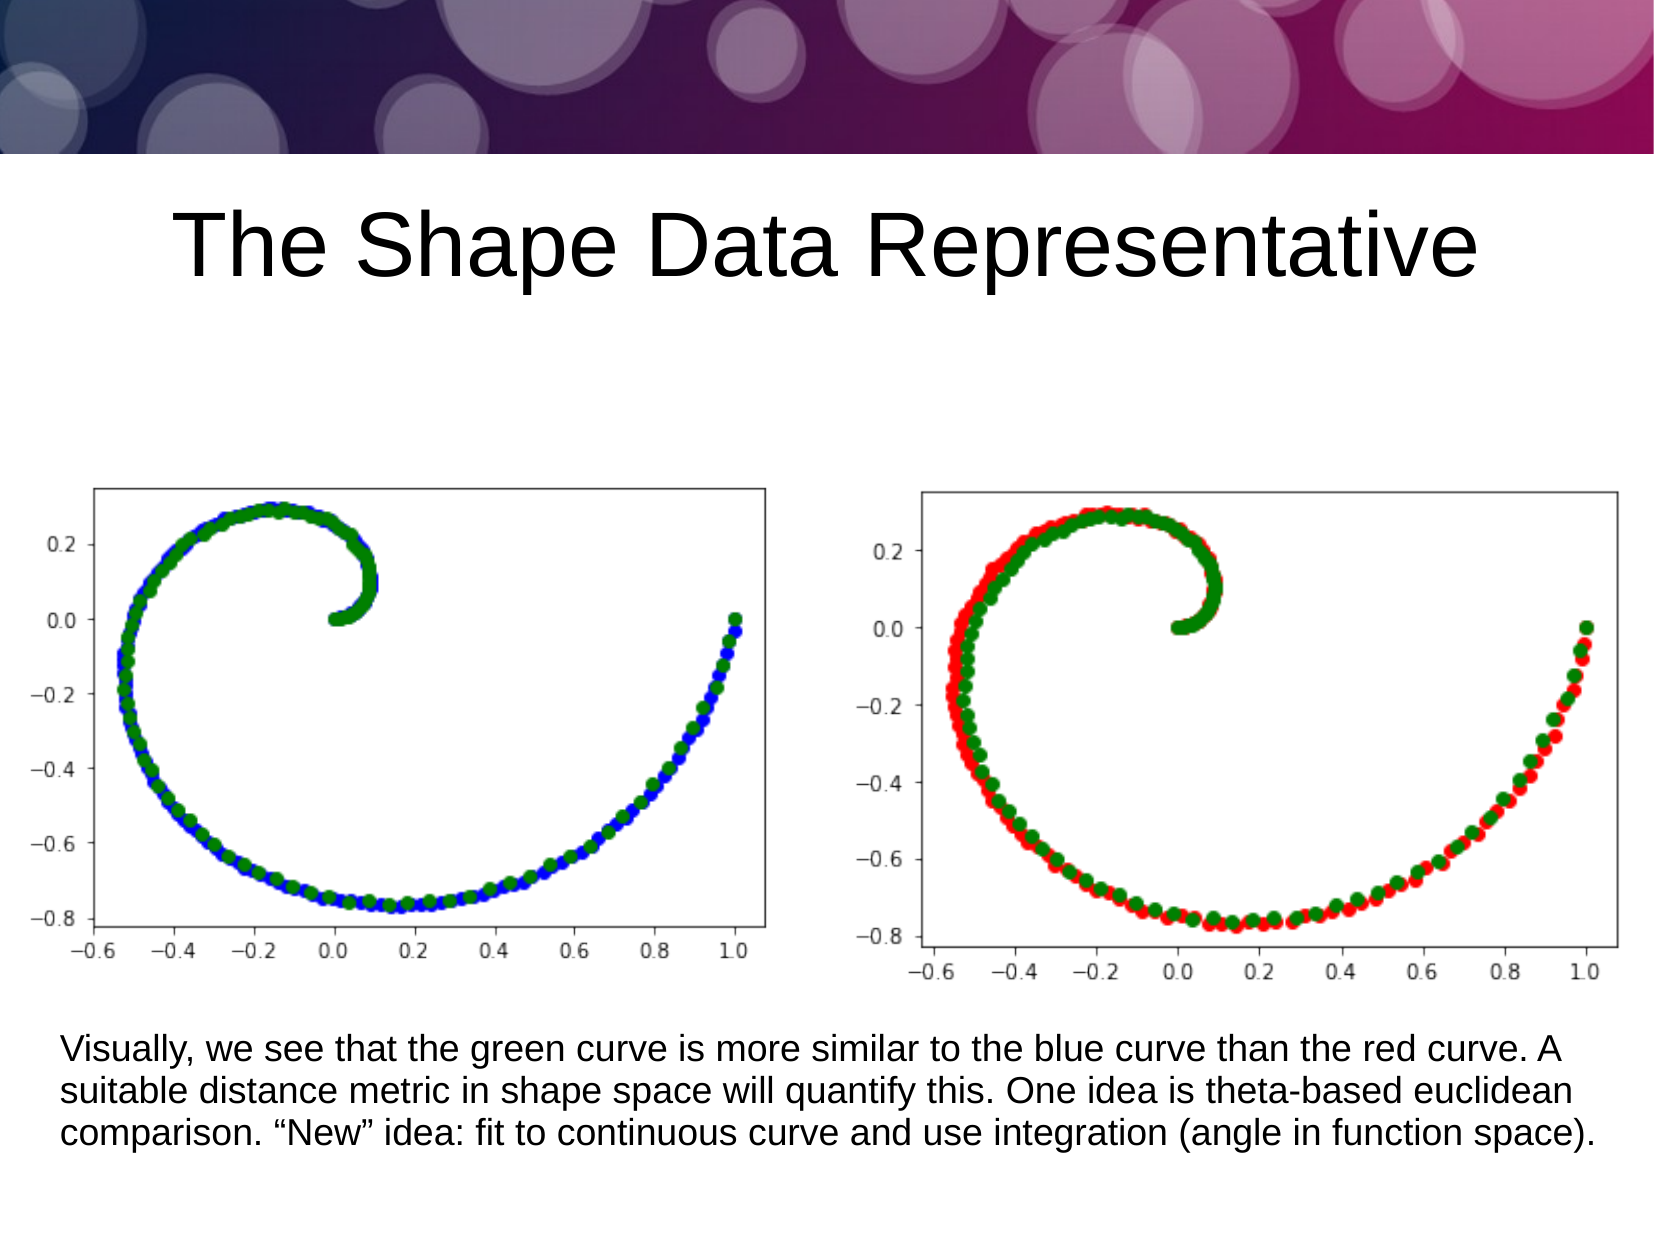

# The Shape Data Representative
Visually, we see that the green curve is more similar to the blue curve than the red curve. A suitable distance metric in shape space will quantify this. One idea is theta-based euclidean comparison. “New” idea: fit to continuous curve and use integration (angle in function space).